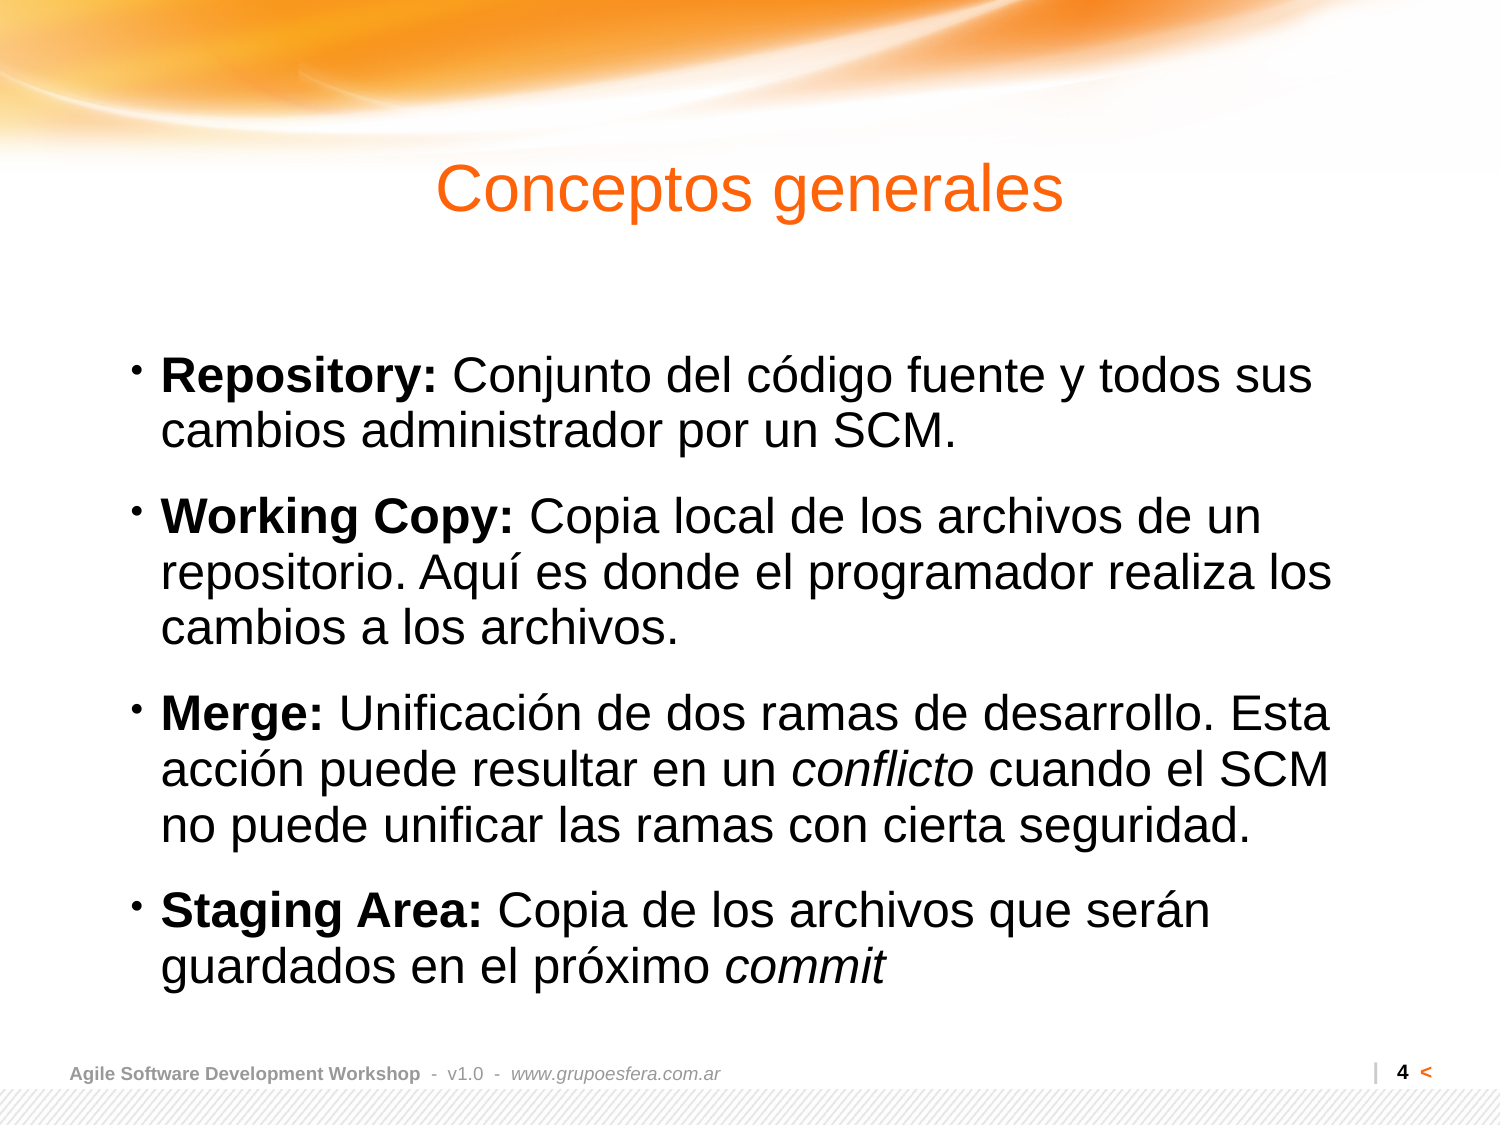

# Conceptos generales
Repository: Conjunto del código fuente y todos sus cambios administrador por un SCM.
Working Copy: Copia local de los archivos de un repositorio. Aquí es donde el programador realiza los cambios a los archivos.
Merge: Unificación de dos ramas de desarrollo. Esta acción puede resultar en un conflicto cuando el SCM no puede unificar las ramas con cierta seguridad.
Staging Area: Copia de los archivos que serán guardados en el próximo commit